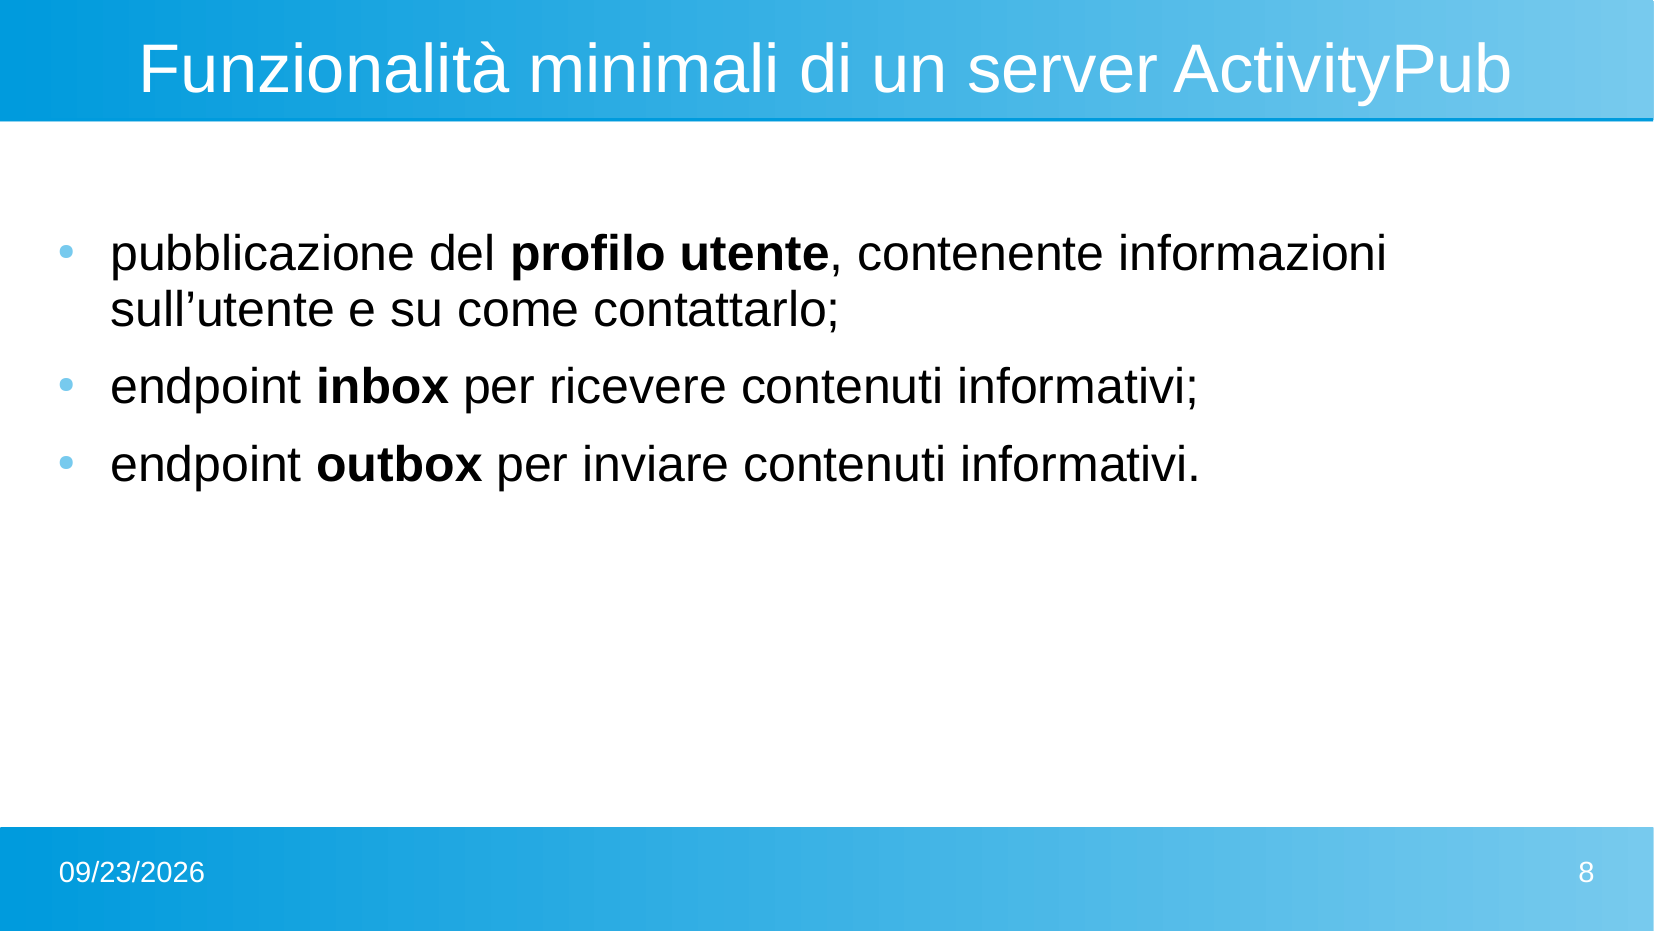

# Funzionalità minimali di un server ActivityPub
pubblicazione del profilo utente, contenente informazioni sull’utente e su come contattarlo;
endpoint inbox per ricevere contenuti informativi;
endpoint outbox per inviare contenuti informativi.
8